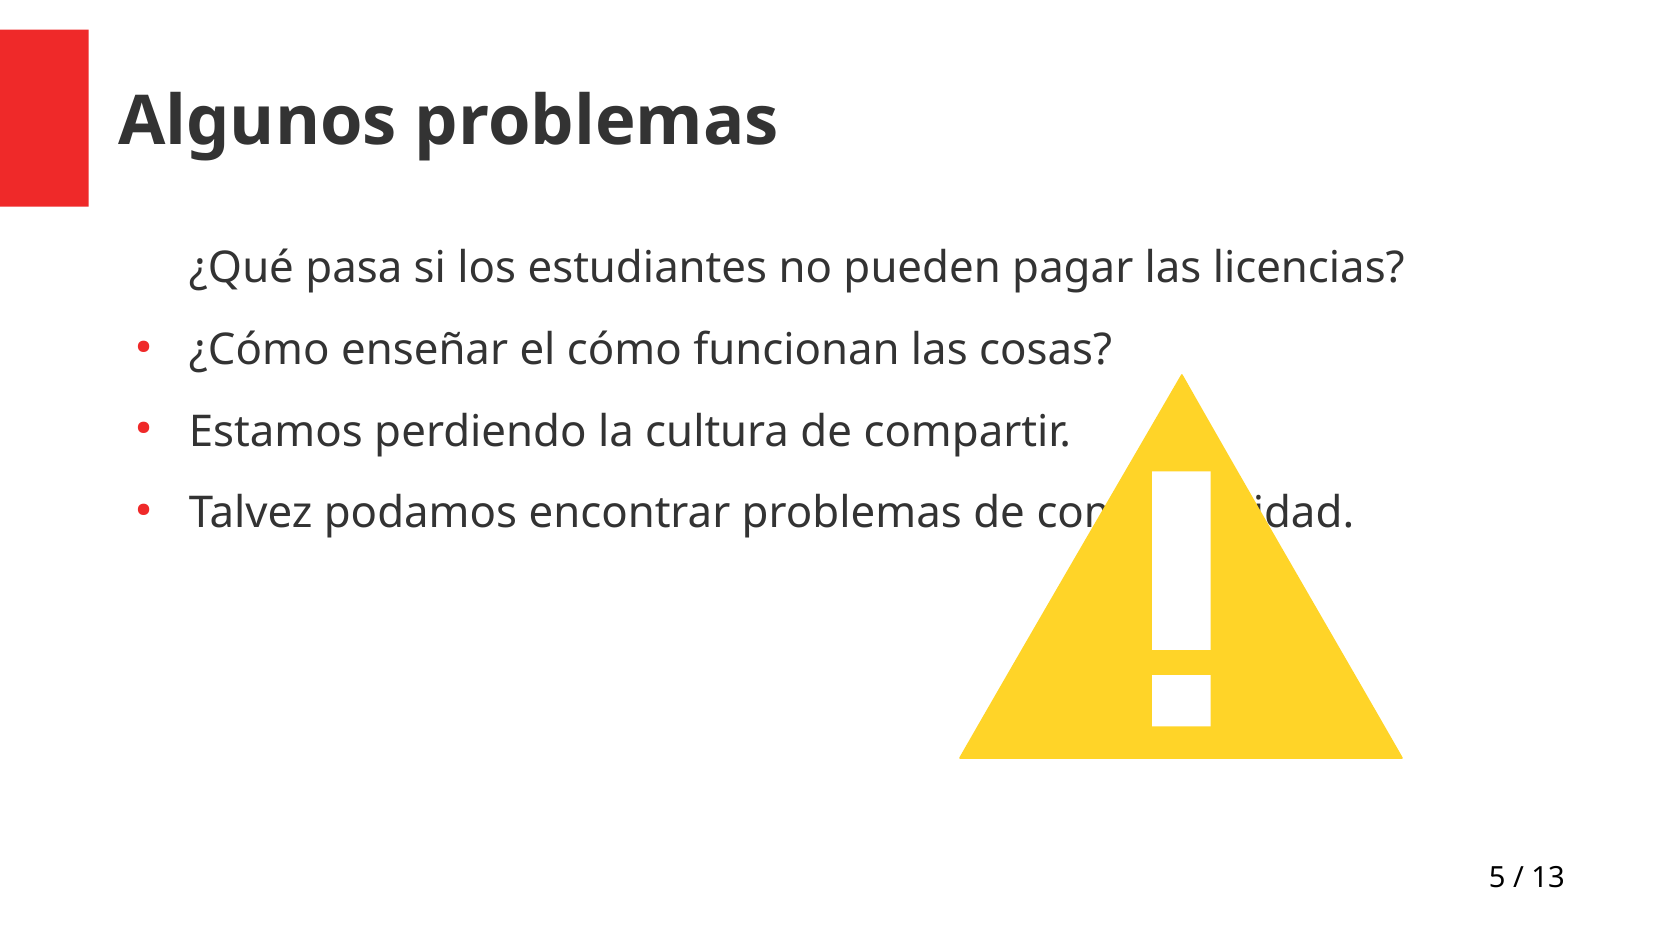

# Algunos problemas
¿Qué pasa si los estudiantes no pueden pagar las licencias?
¿Cómo enseñar el cómo funcionan las cosas?
Estamos perdiendo la cultura de compartir.
Talvez podamos encontrar problemas de compatibilidad.
5